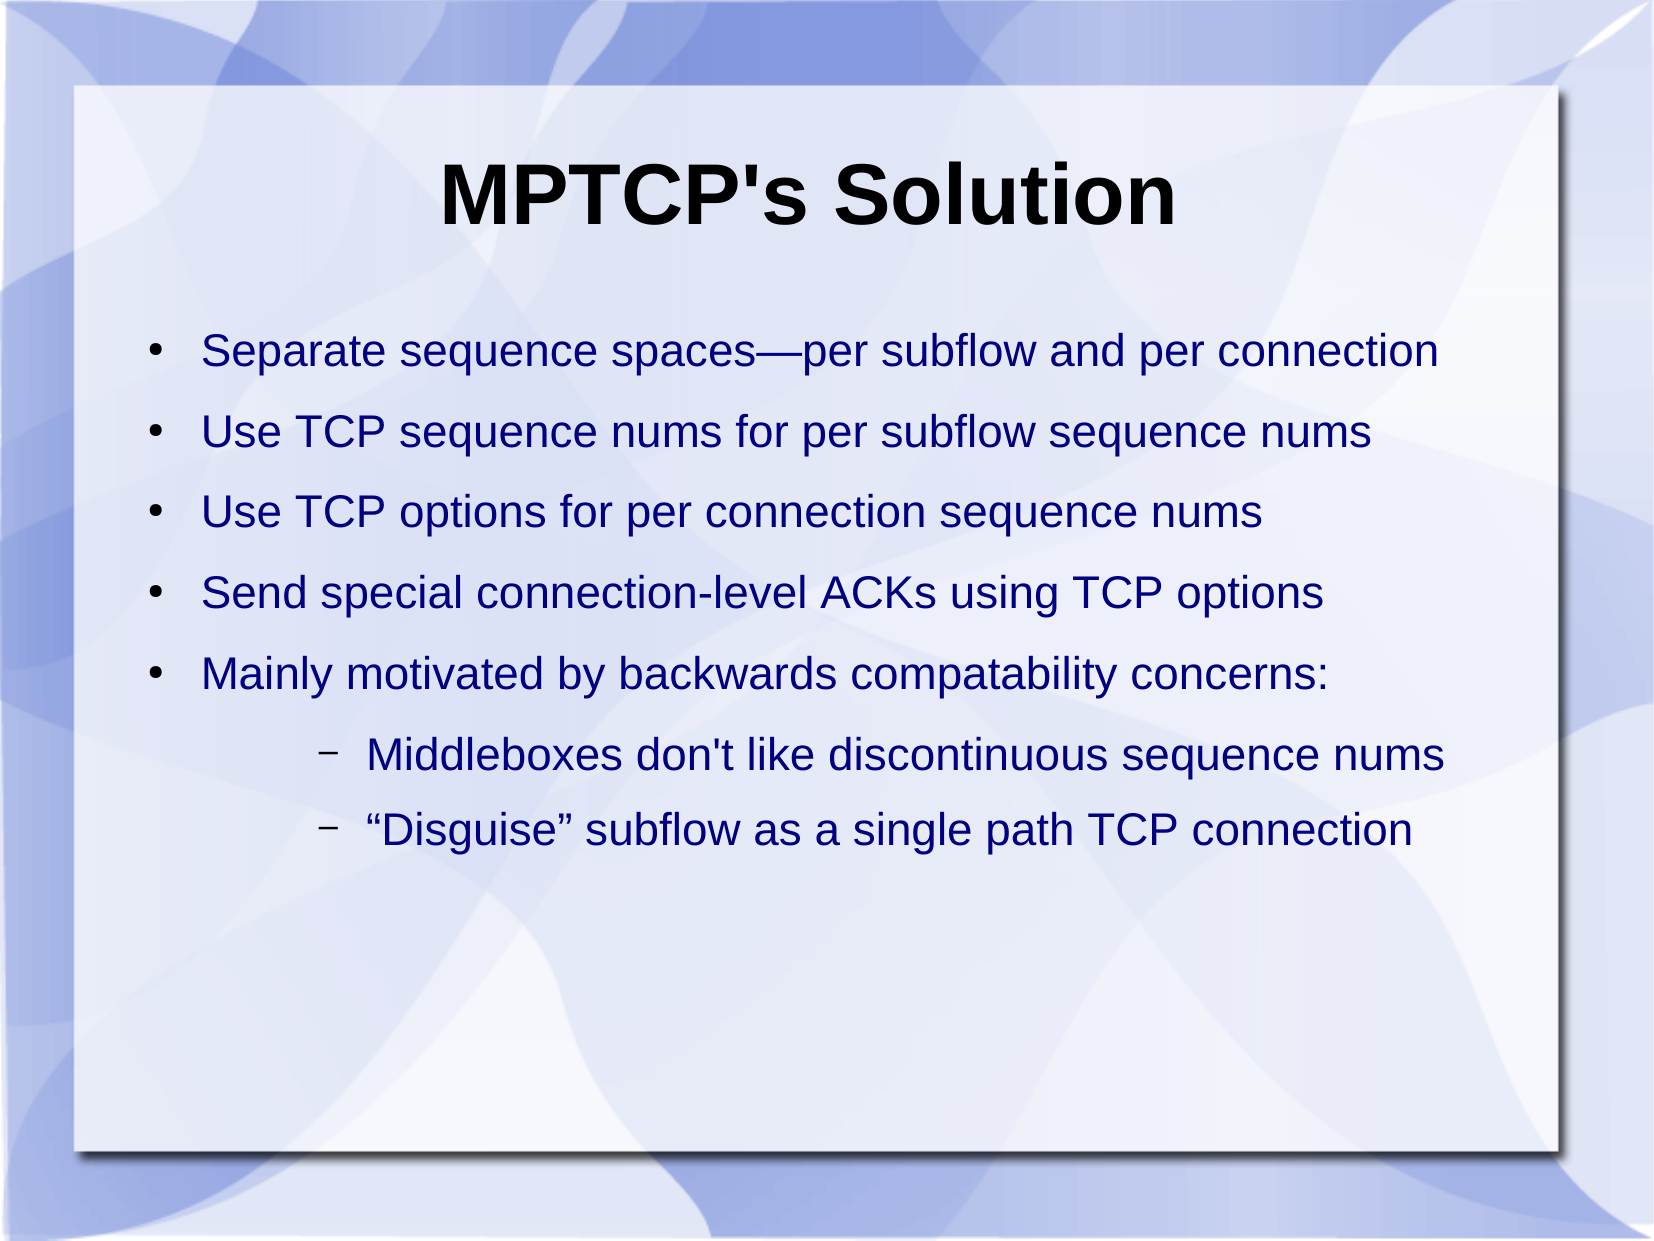

# MPTCP's Solution
Separate sequence spaces—per subflow and per connection
Use TCP sequence nums for per subflow sequence nums
Use TCP options for per connection sequence nums
Send special connection-level ACKs using TCP options
Mainly motivated by backwards compatability concerns:
Middleboxes don't like discontinuous sequence nums
“Disguise” subflow as a single path TCP connection